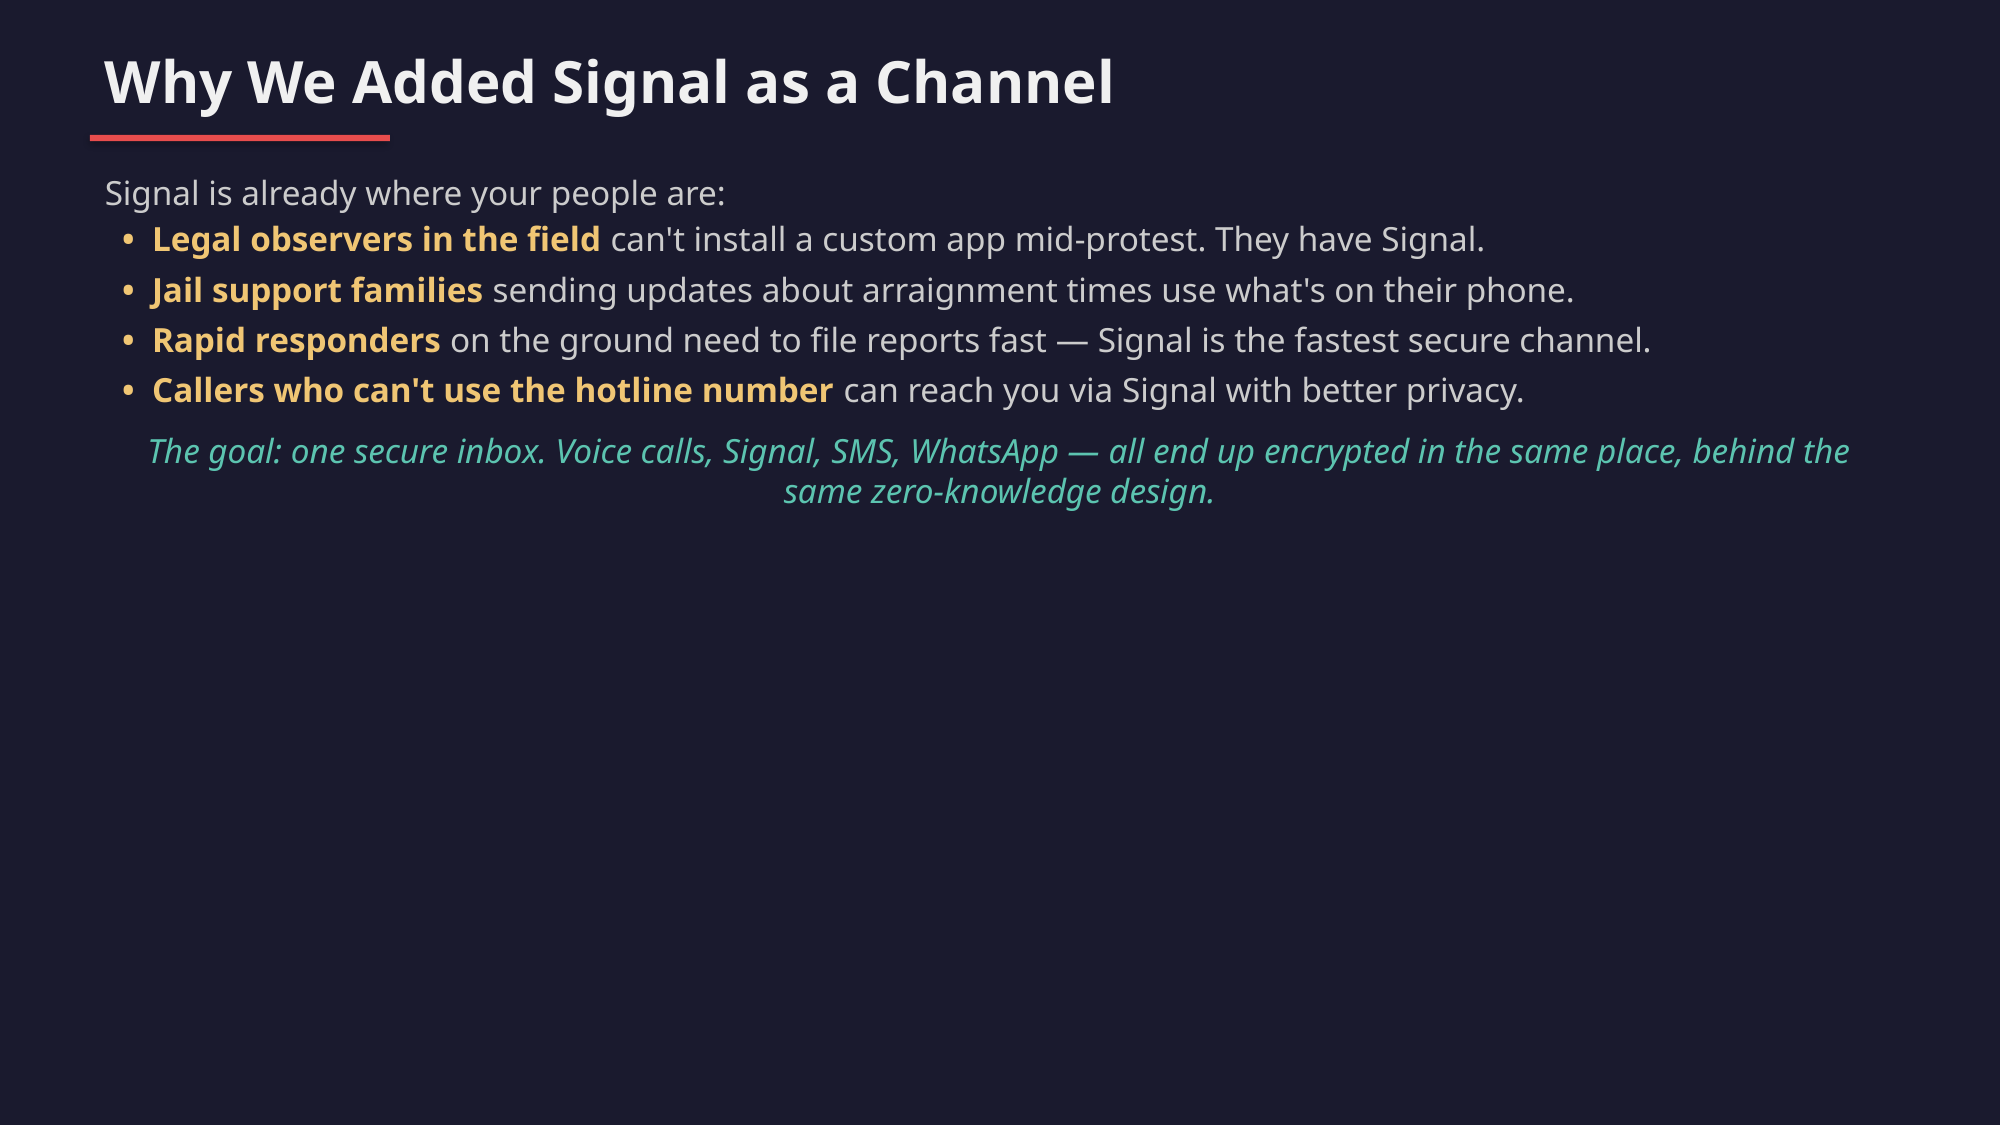

Why We Added Signal as a Channel
Signal is already where your people are:
 • Legal observers in the field can't install a custom app mid-protest. They have Signal.
 • Jail support families sending updates about arraignment times use what's on their phone.
 • Rapid responders on the ground need to file reports fast — Signal is the fastest secure channel.
 • Callers who can't use the hotline number can reach you via Signal with better privacy.
The goal: one secure inbox. Voice calls, Signal, SMS, WhatsApp — all end up encrypted in the same place, behind the same zero-knowledge design.